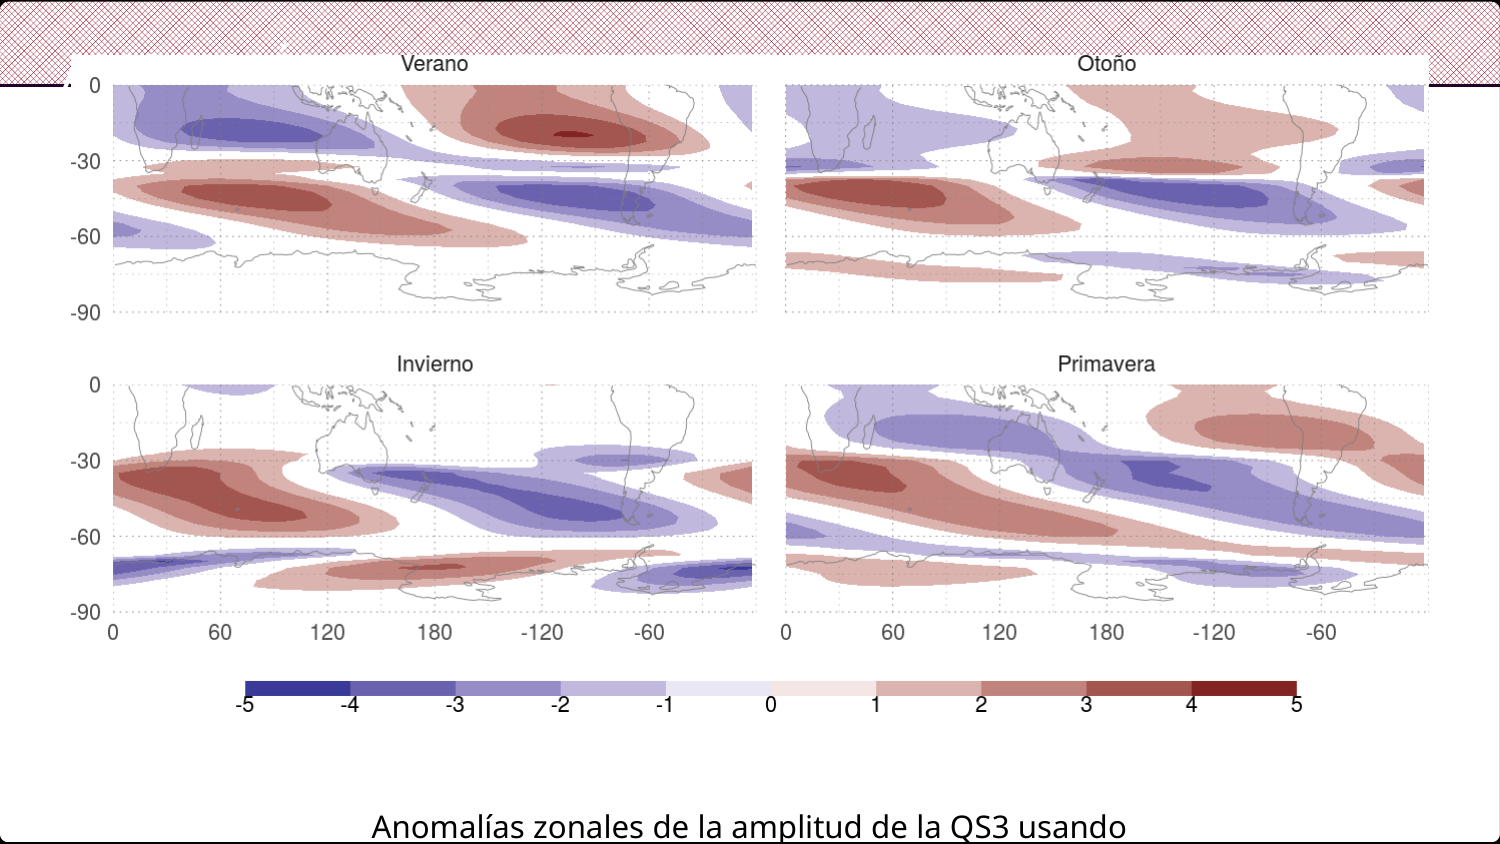

# Anomalía zonal de amplitud
Anomalías zonales de la amplitud de la QS3 usando wavelets.